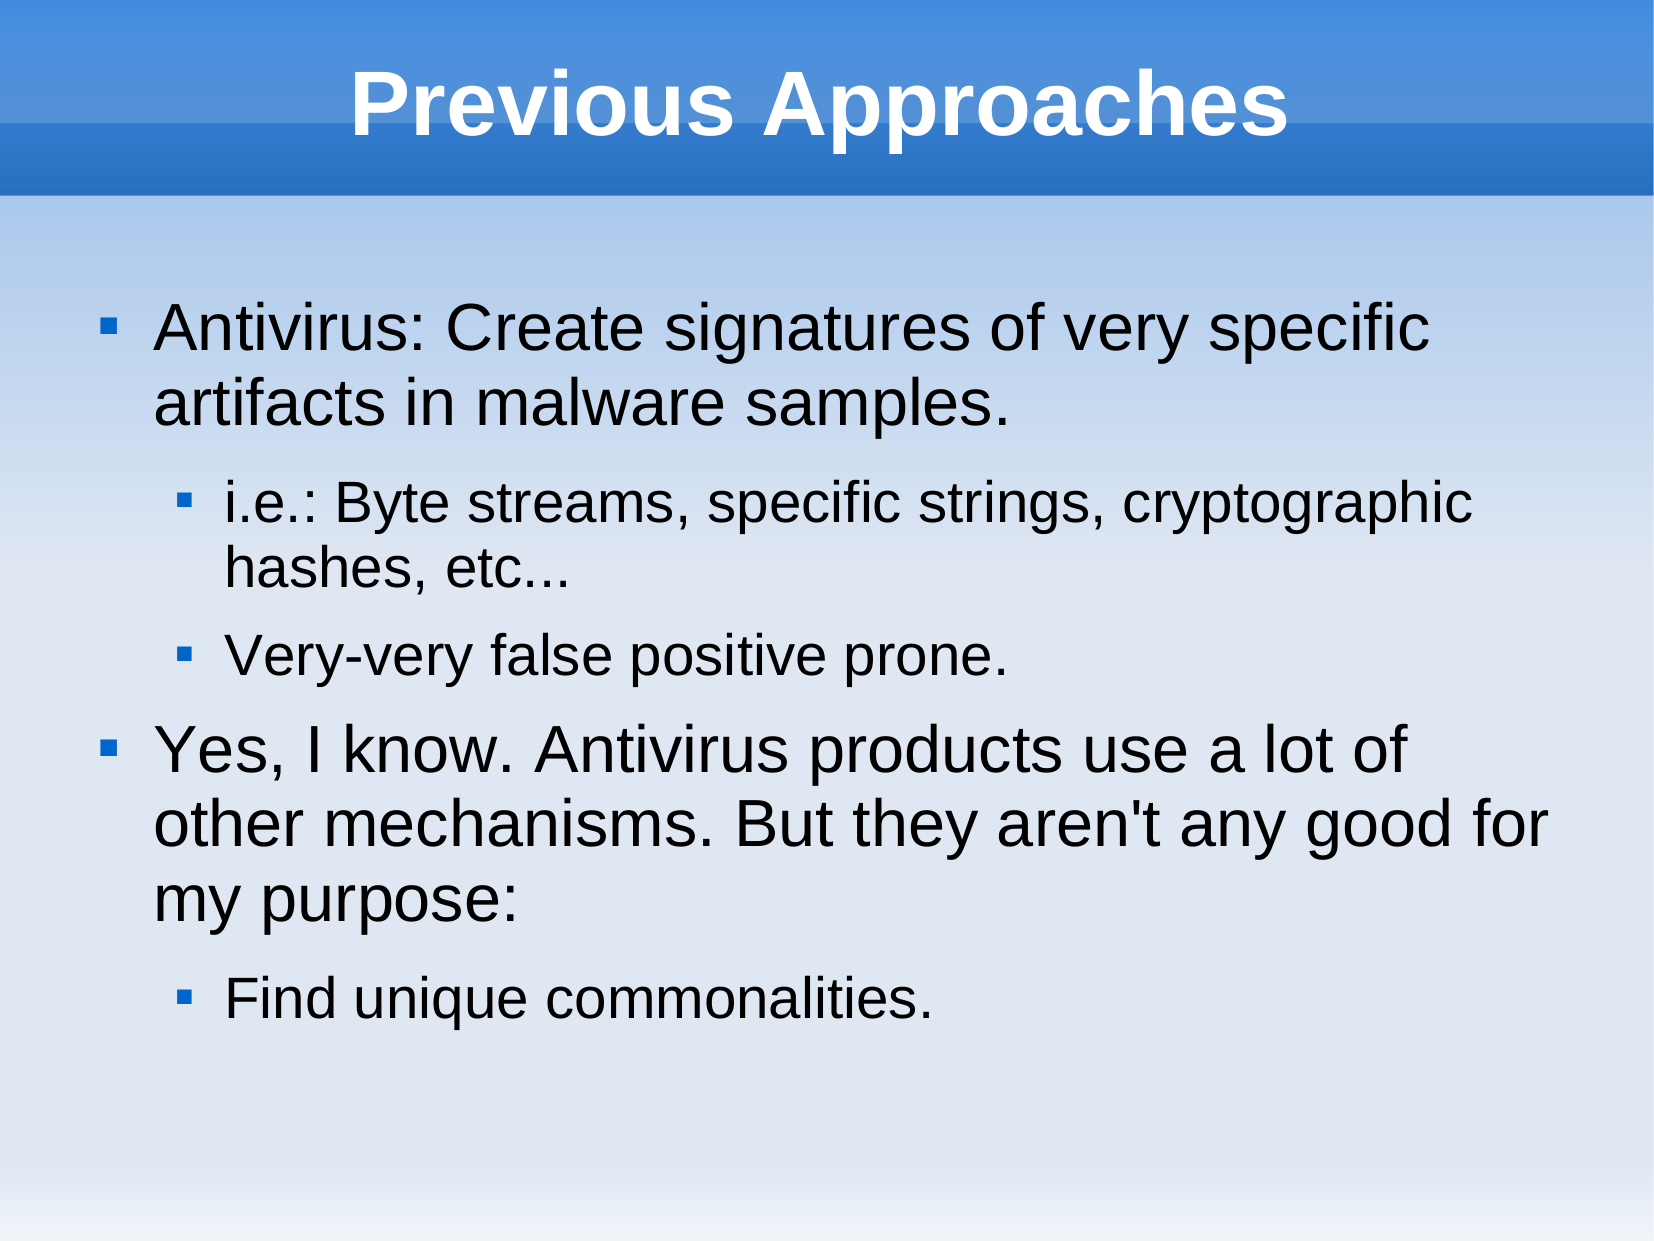

# Previous Approaches
Antivirus: Create signatures of very specific artifacts in malware samples.
i.e.: Byte streams, specific strings, cryptographic hashes, etc...
Very-very false positive prone.
Yes, I know. Antivirus products use a lot of other mechanisms. But they aren't any good for my purpose:
Find unique commonalities.